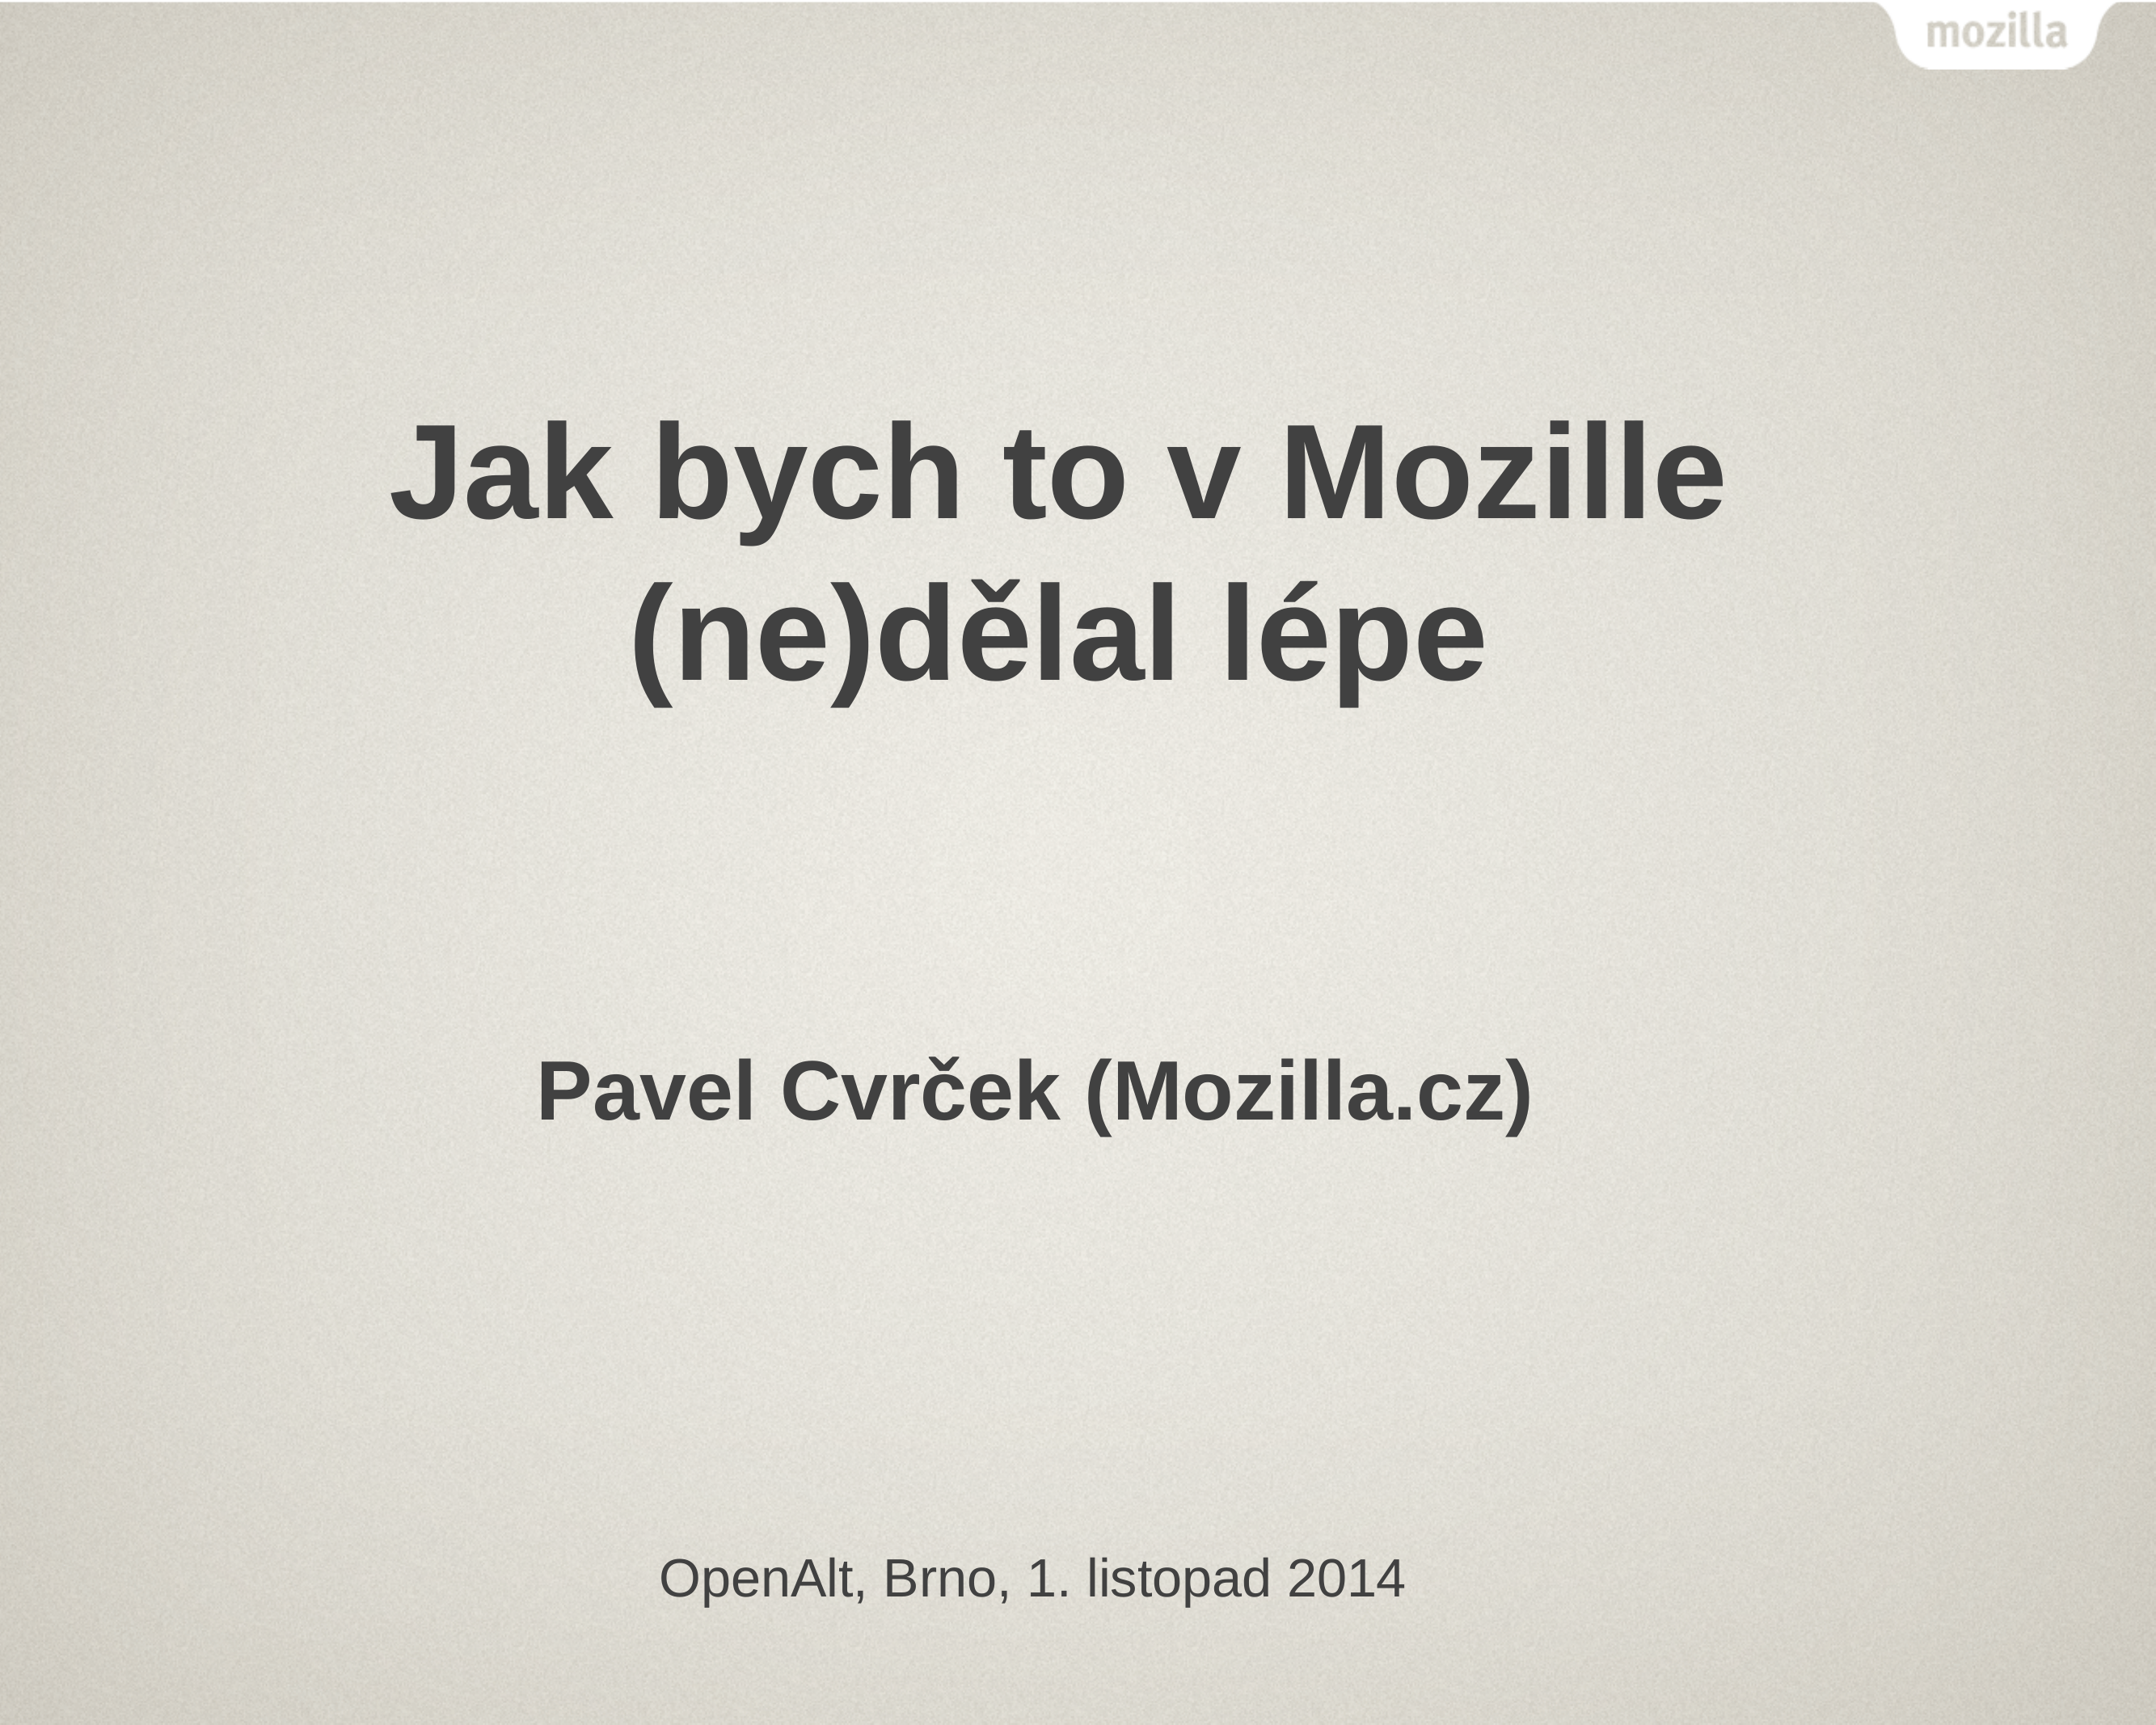

Jak bych to v Mozille
(ne)dělal lépe
Pavel Cvrček (Mozilla.cz)
OpenAlt, Brno, 1. listopad 2014